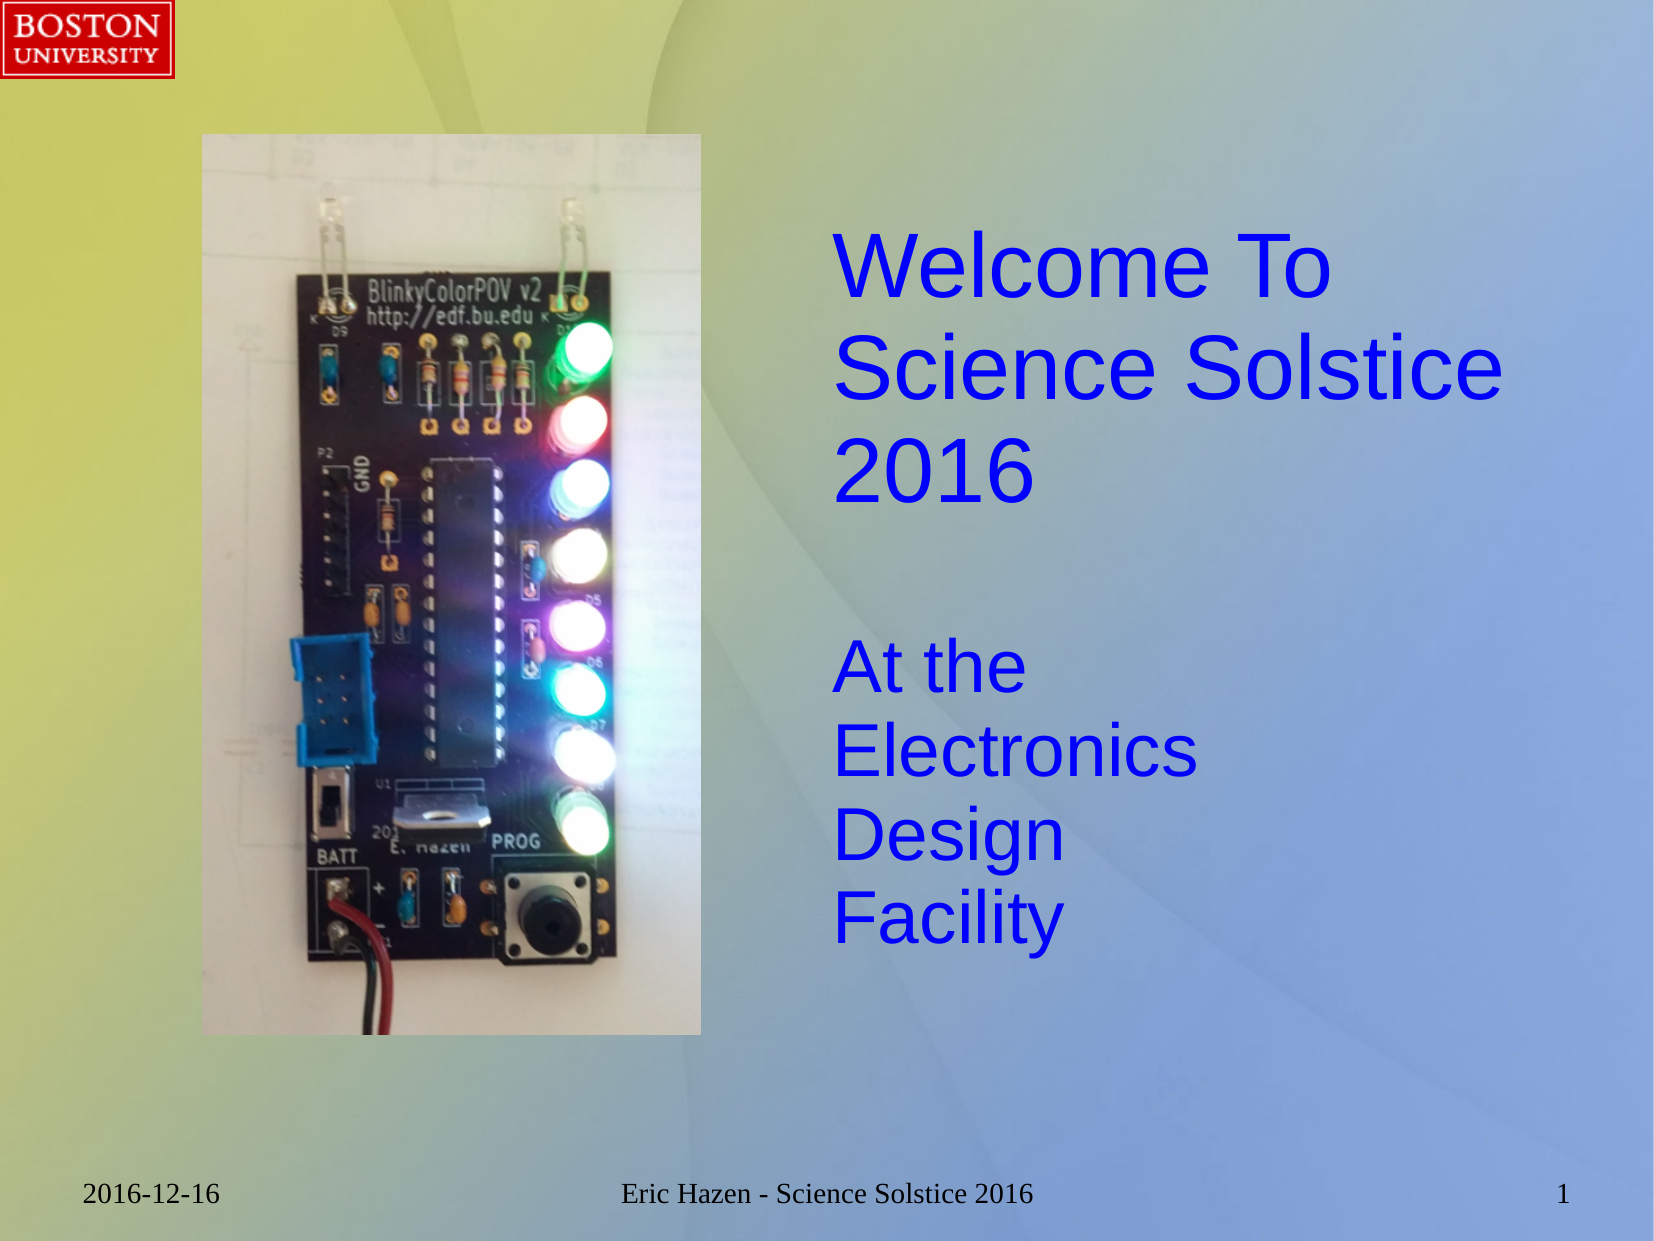

Welcome To
Science Solstice
2016
At the
Electronics
Design
Facility
2016-12-16
Eric Hazen - Science Solstice 2016
1